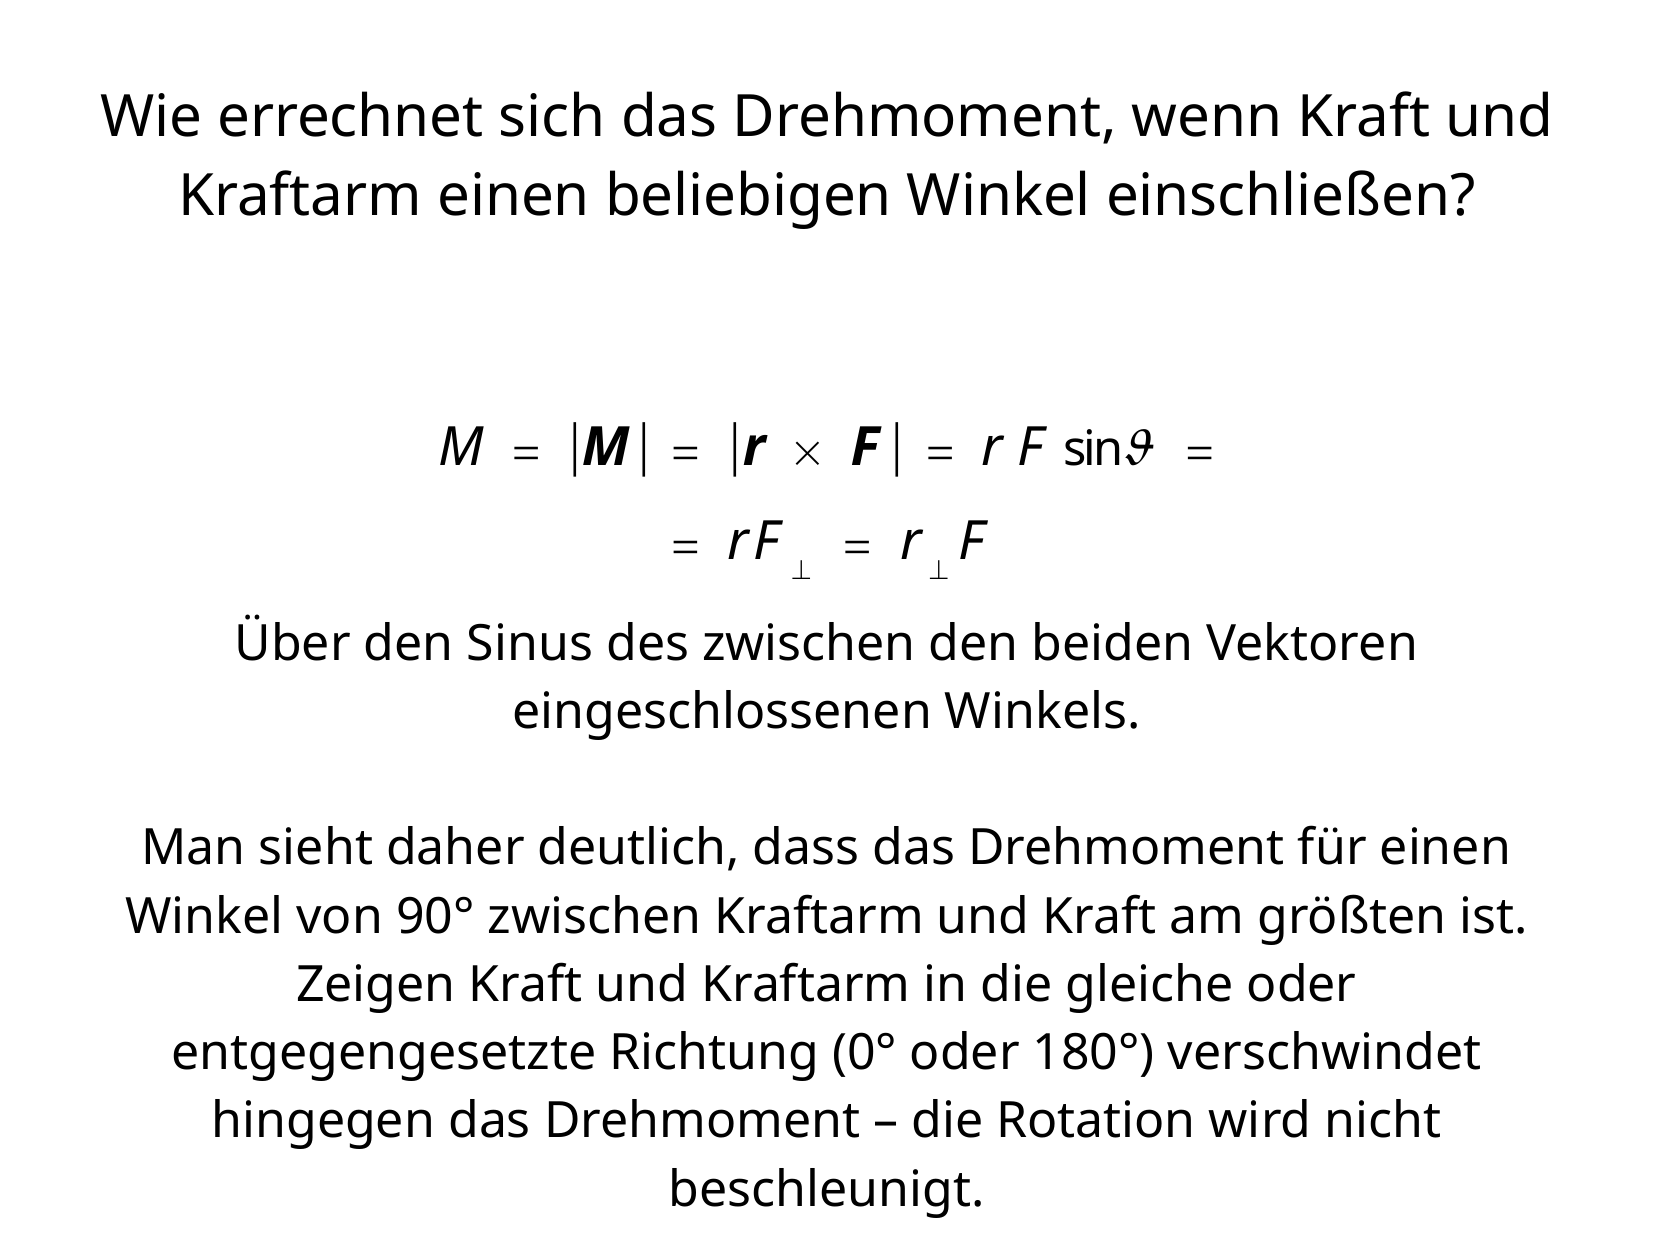

# Wie errechnet sich das Drehmoment, wenn Kraft und Kraftarm einen beliebigen Winkel einschließen?
Über den Sinus des zwischen den beiden Vektoren eingeschlossenen Winkels.
Man sieht daher deutlich, dass das Drehmoment für einen Winkel von 90° zwischen Kraftarm und Kraft am größten ist.
Zeigen Kraft und Kraftarm in die gleiche oder entgegengesetzte Richtung (0° oder 180°) verschwindet hingegen das Drehmoment – die Rotation wird nicht beschleunigt.